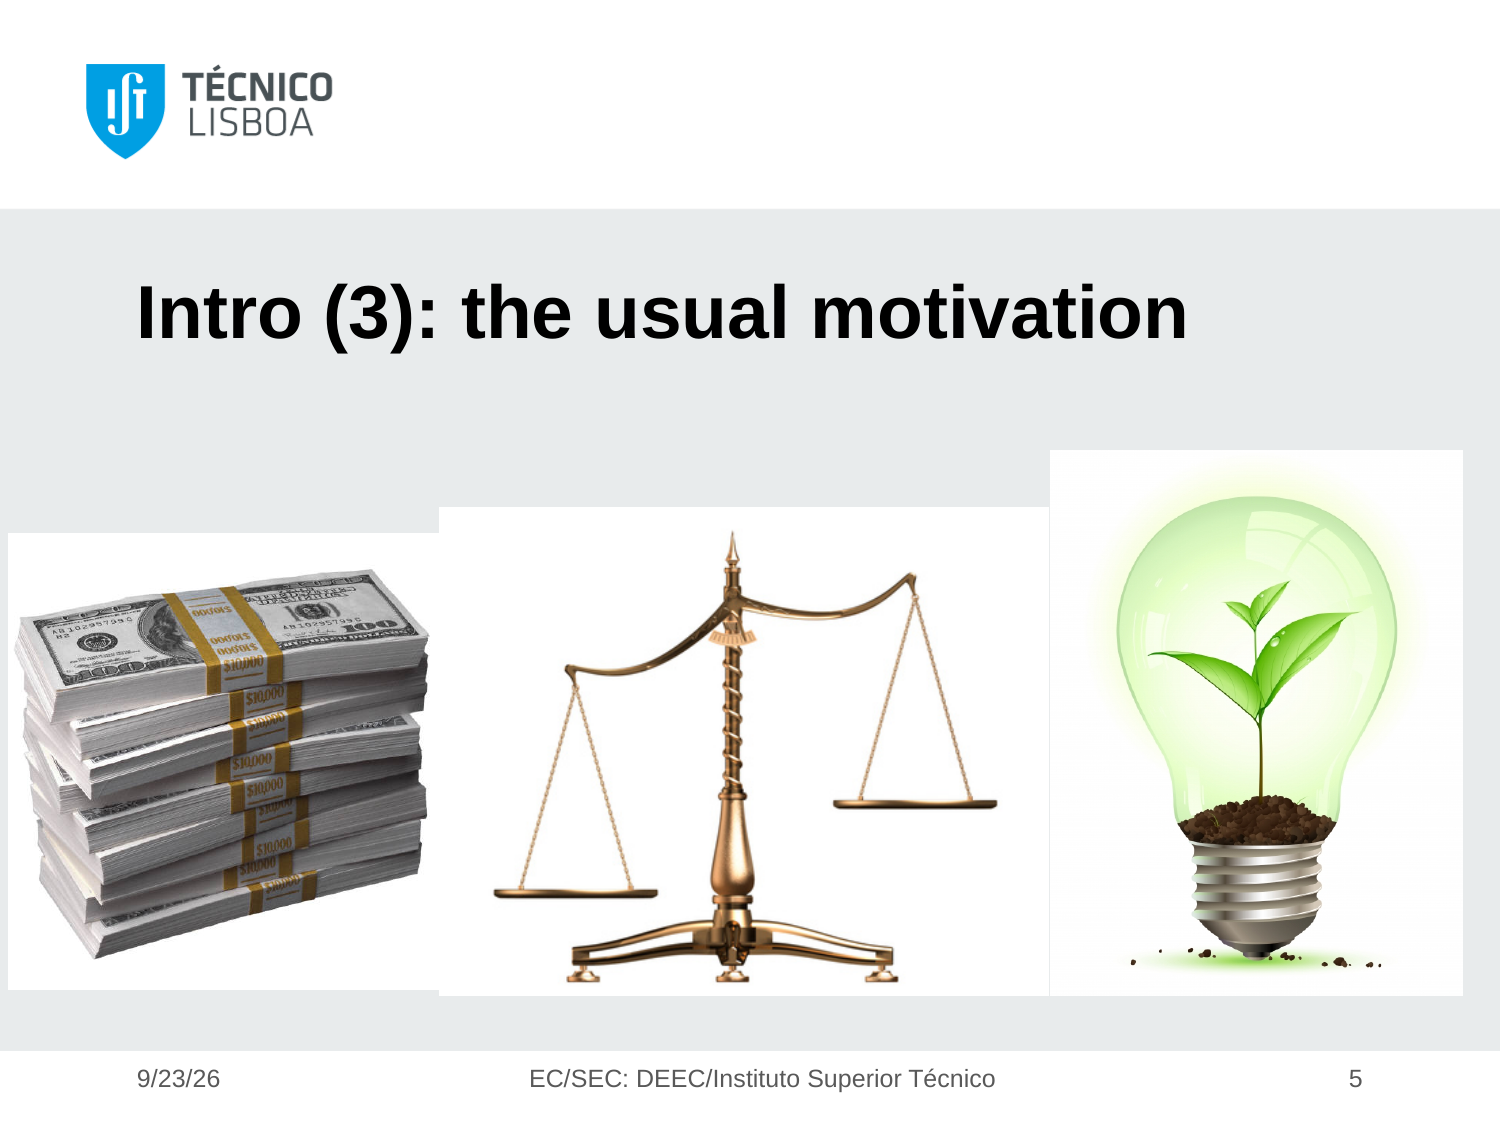

# Intro (3): the usual motivation
EC/SEC: DEEC/Instituto Superior Técnico